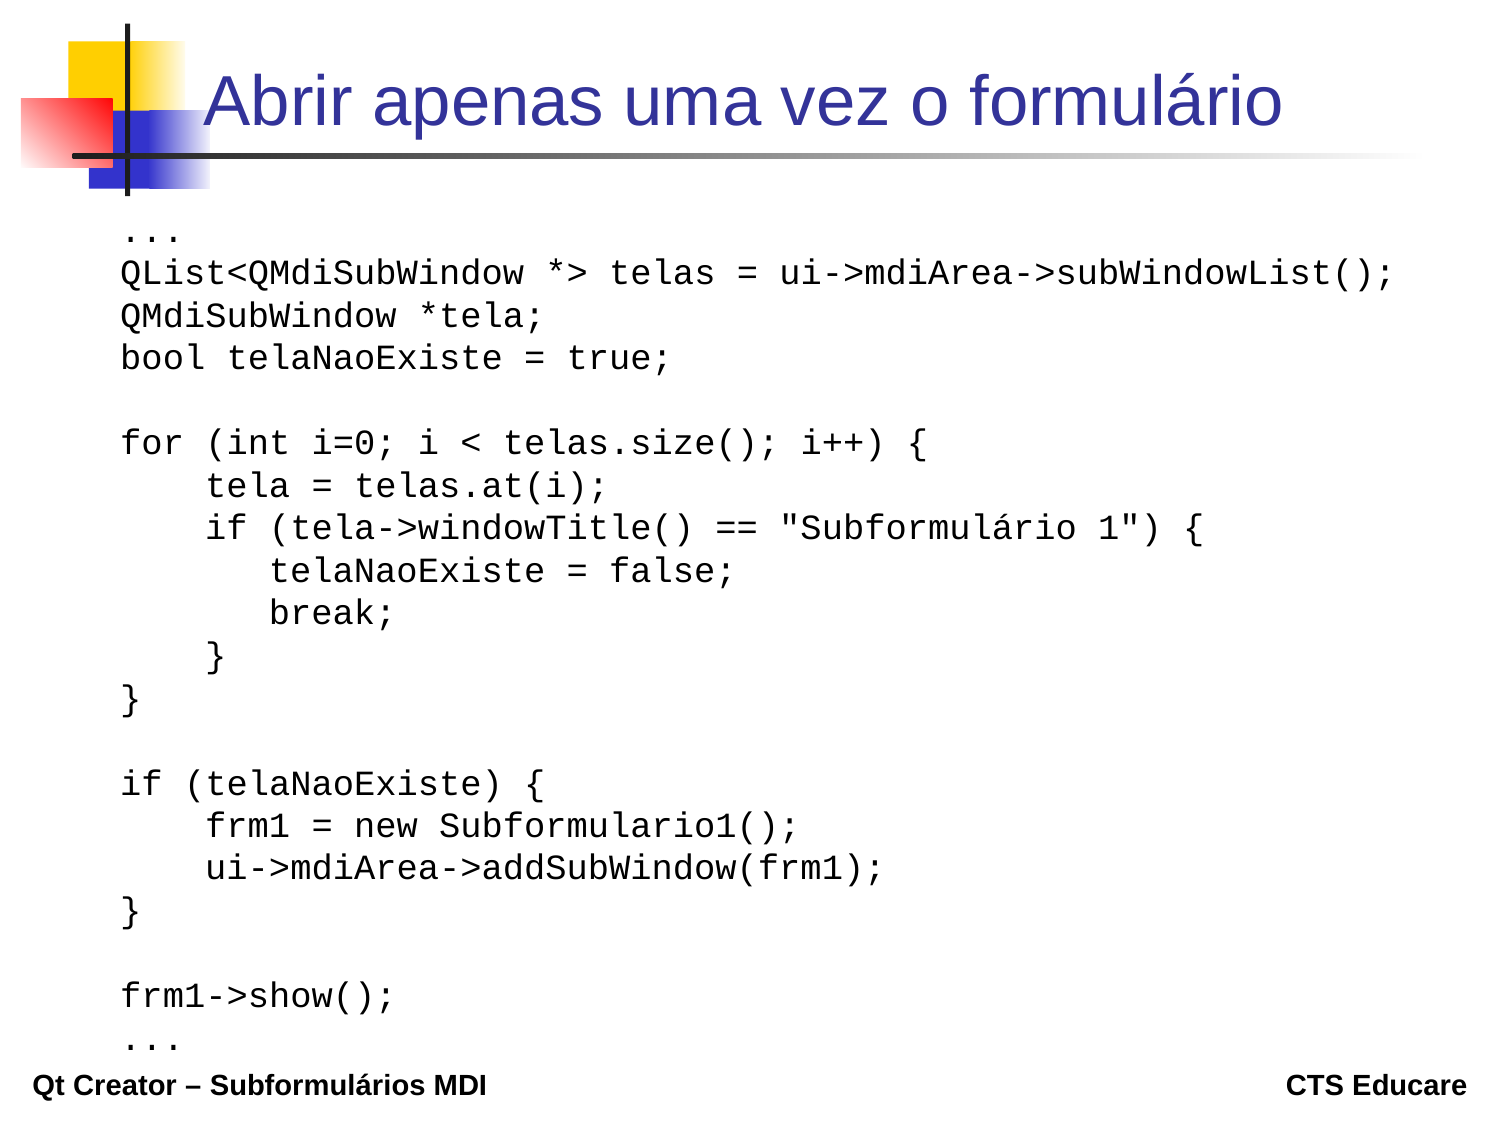

# Abrir apenas uma vez o formulário
...
QList<QMdiSubWindow *> telas = ui->mdiArea->subWindowList();
QMdiSubWindow *tela;
bool telaNaoExiste = true;
for (int i=0; i < telas.size(); i++) {
 tela = telas.at(i);
 if (tela->windowTitle() == "Subformulário 1") {
 telaNaoExiste = false;
 break;
 }
}
if (telaNaoExiste) {
 frm1 = new Subformulario1();
 ui->mdiArea->addSubWindow(frm1);
}
frm1->show();
...